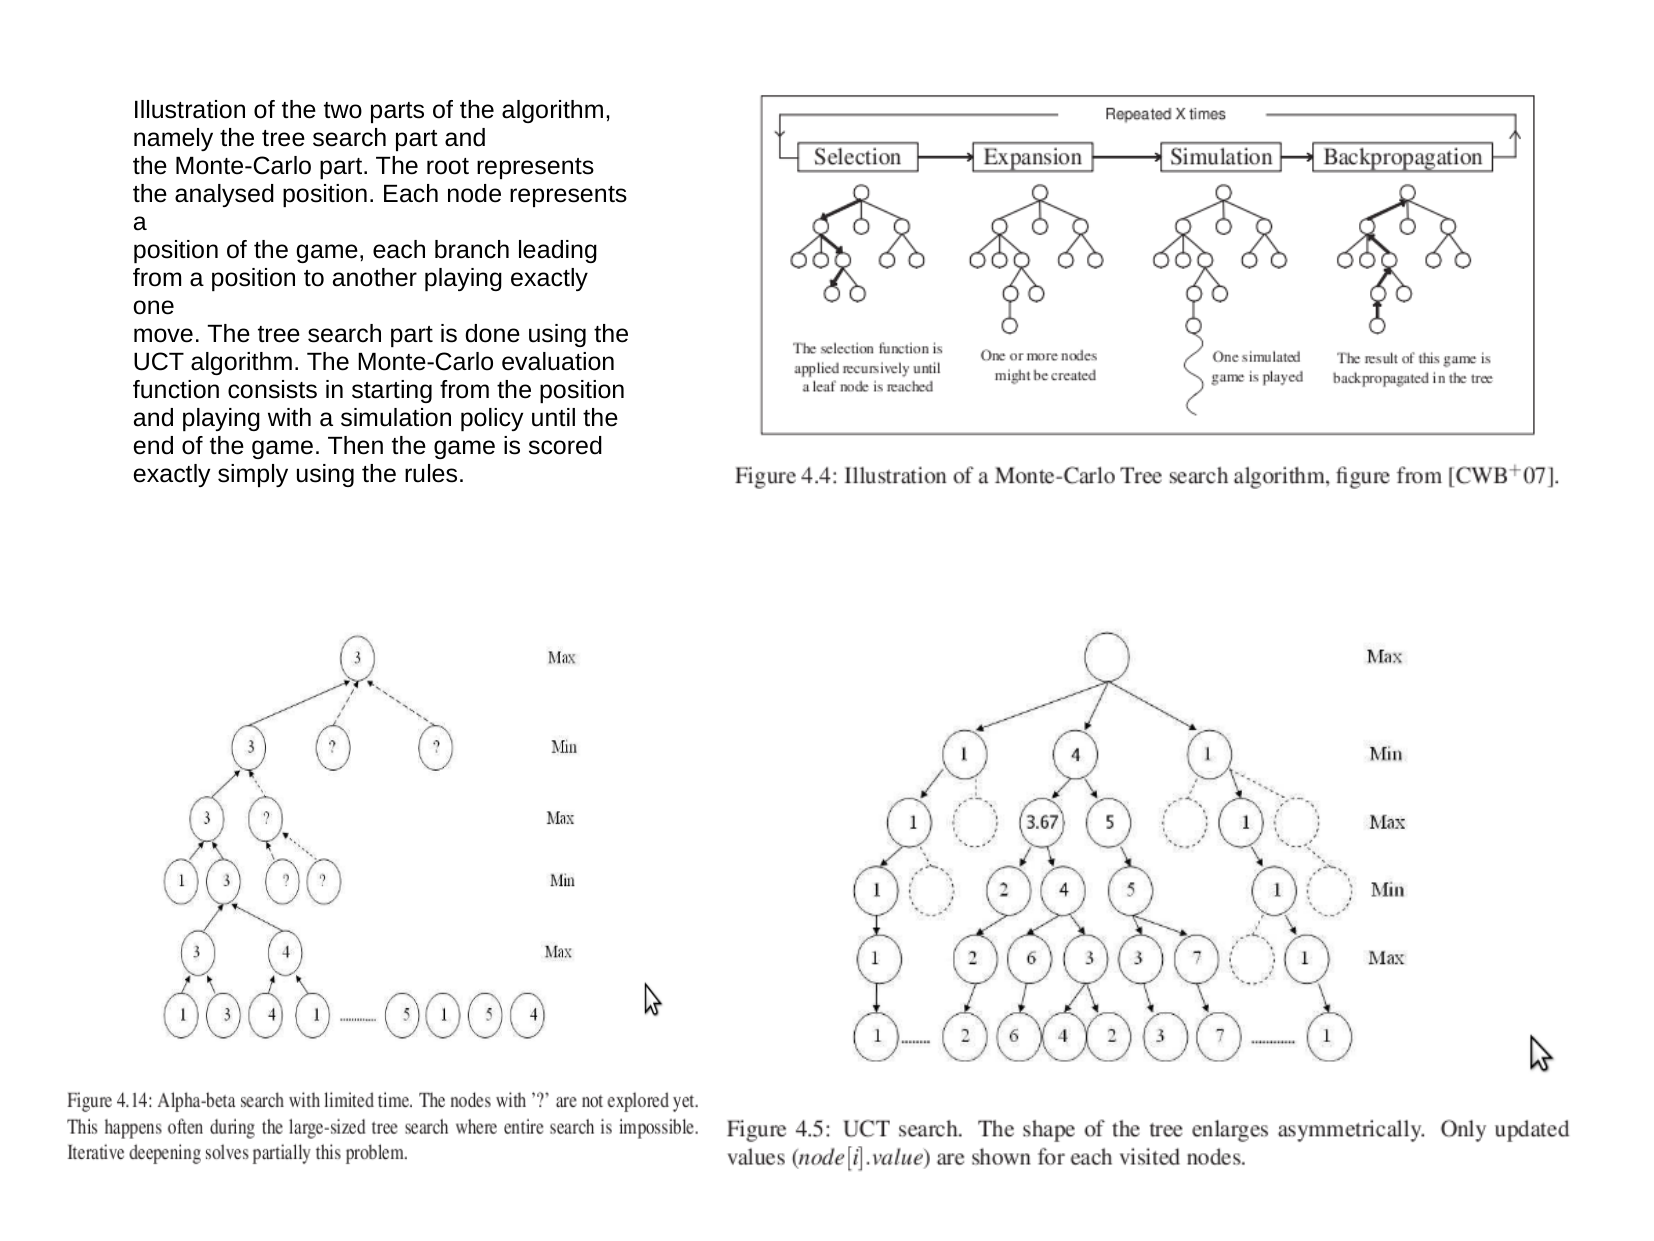

Illustration of the two parts of the algorithm, namely the tree search part and
the Monte-Carlo part. The root represents the analysed position. Each node represents a
position of the game, each branch leading from a position to another playing exactly one
move. The tree search part is done using the UCT algorithm. The Monte-Carlo evaluation
function consists in starting from the position and playing with a simulation policy until the
end of the game. Then the game is scored exactly simply using the rules.